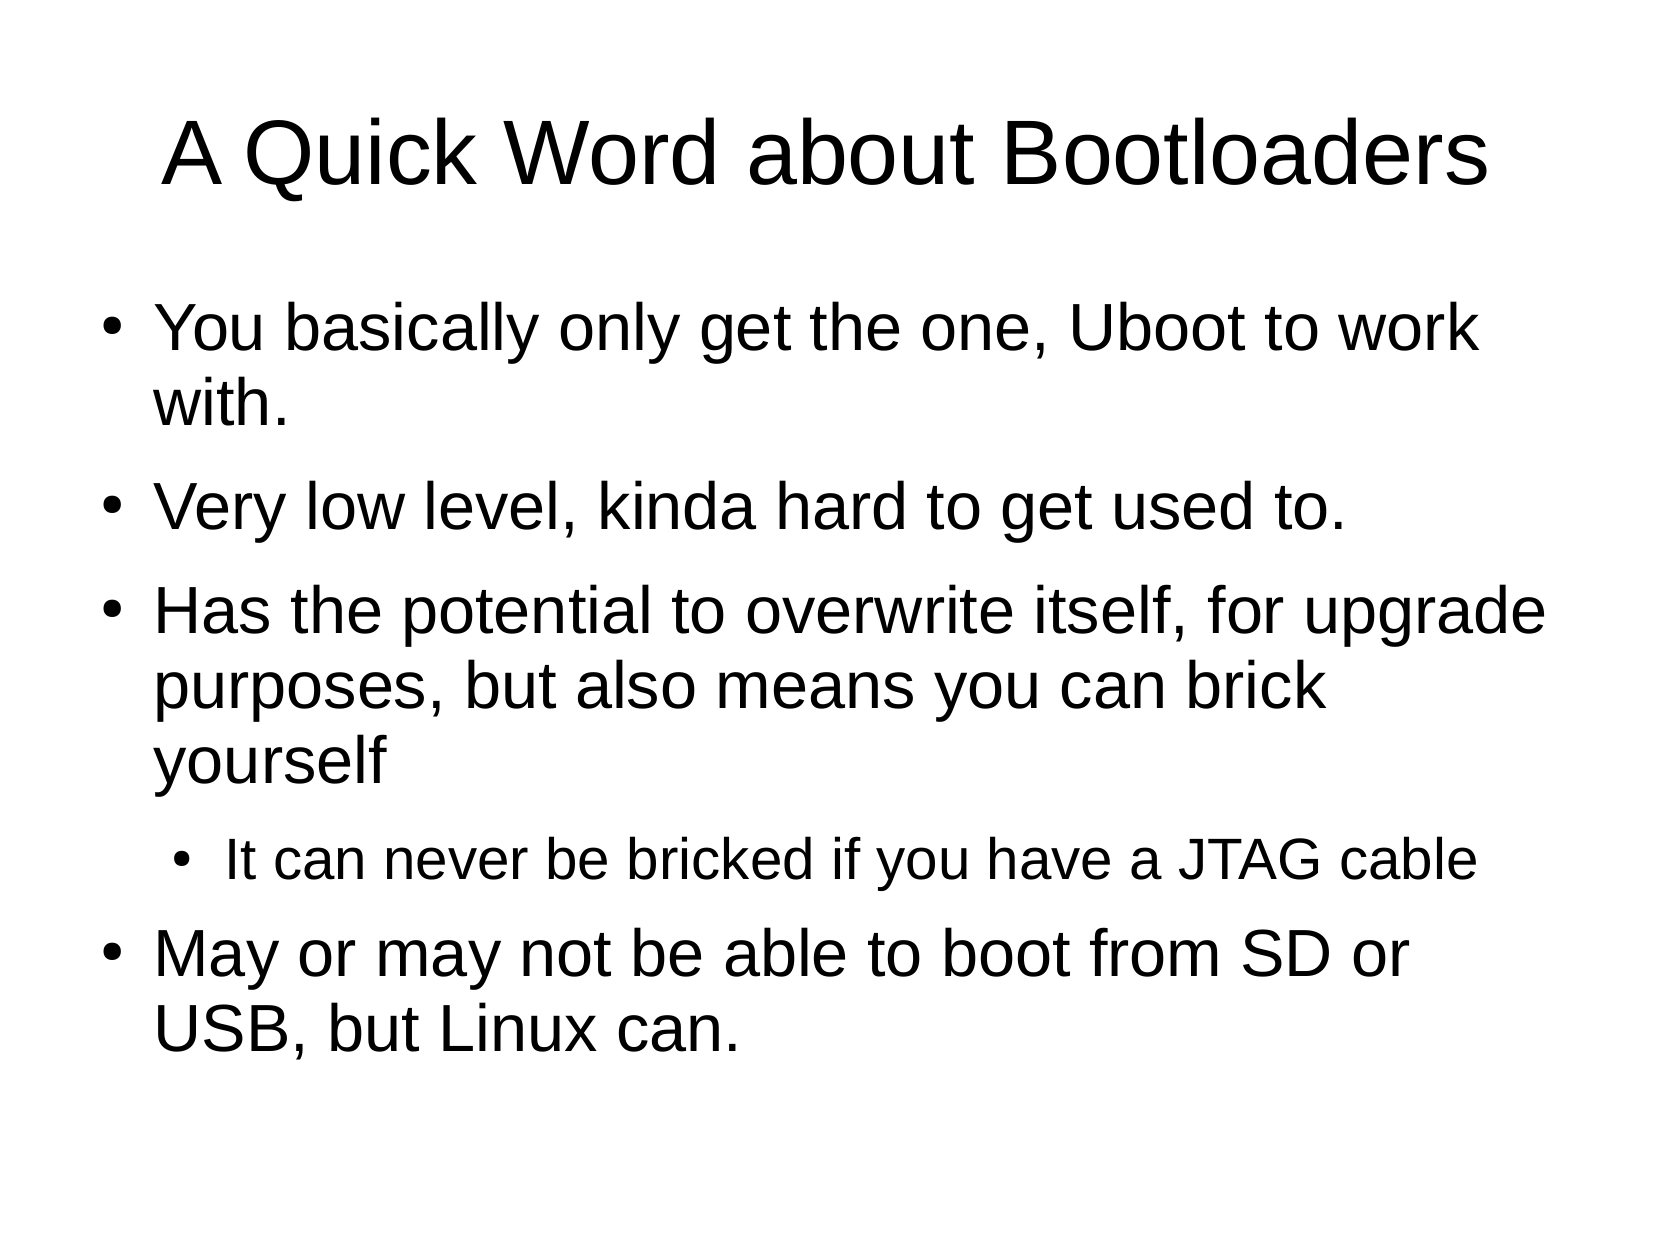

# A Quick Word about Bootloaders
You basically only get the one, Uboot to work with.
Very low level, kinda hard to get used to.
Has the potential to overwrite itself, for upgrade purposes, but also means you can brick yourself
It can never be bricked if you have a JTAG cable
May or may not be able to boot from SD or USB, but Linux can.